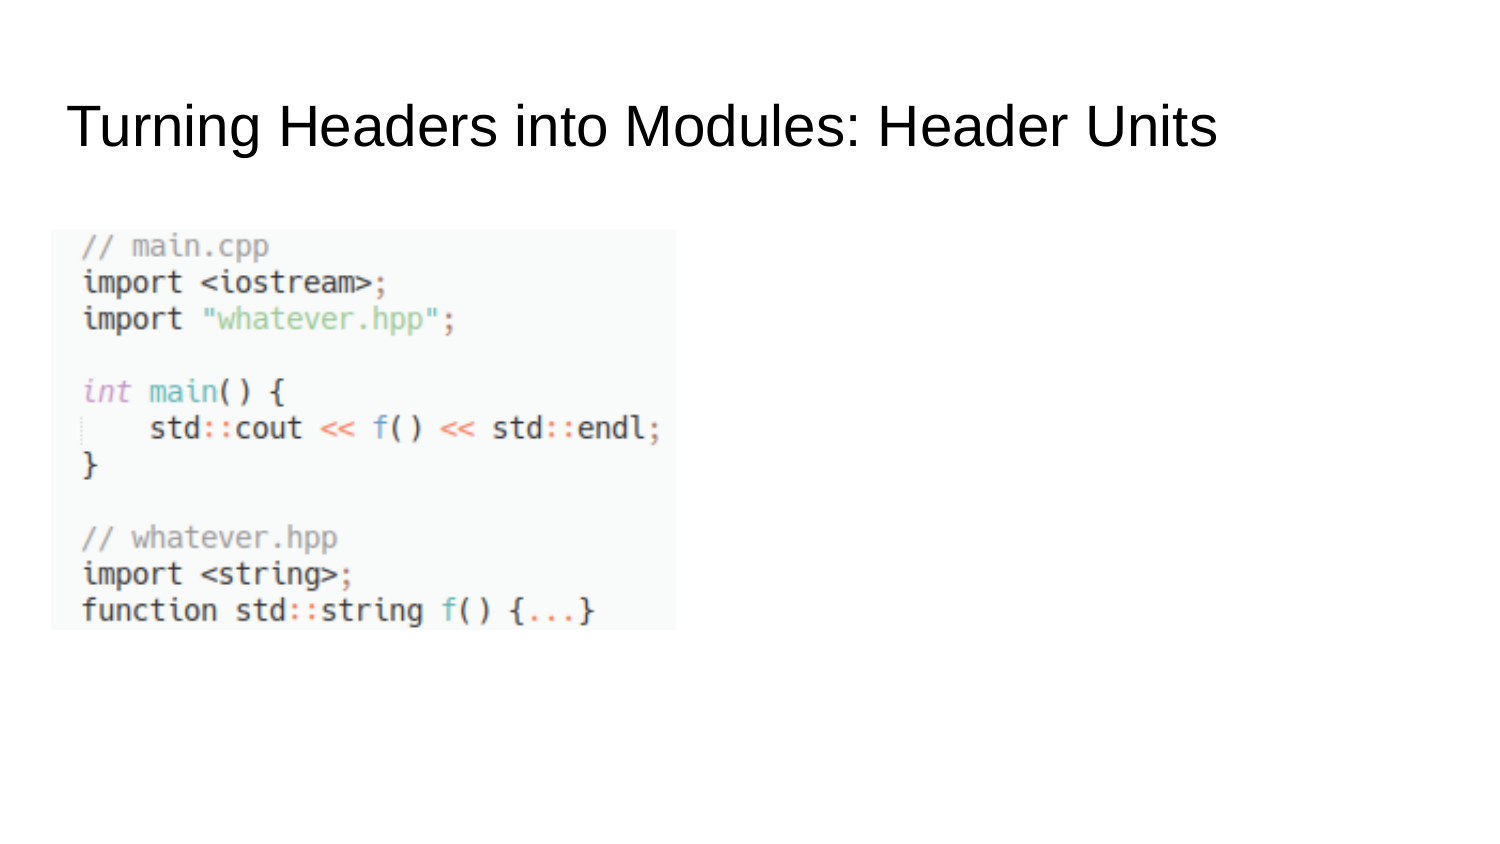

# Turning Headers into Modules: Header Units